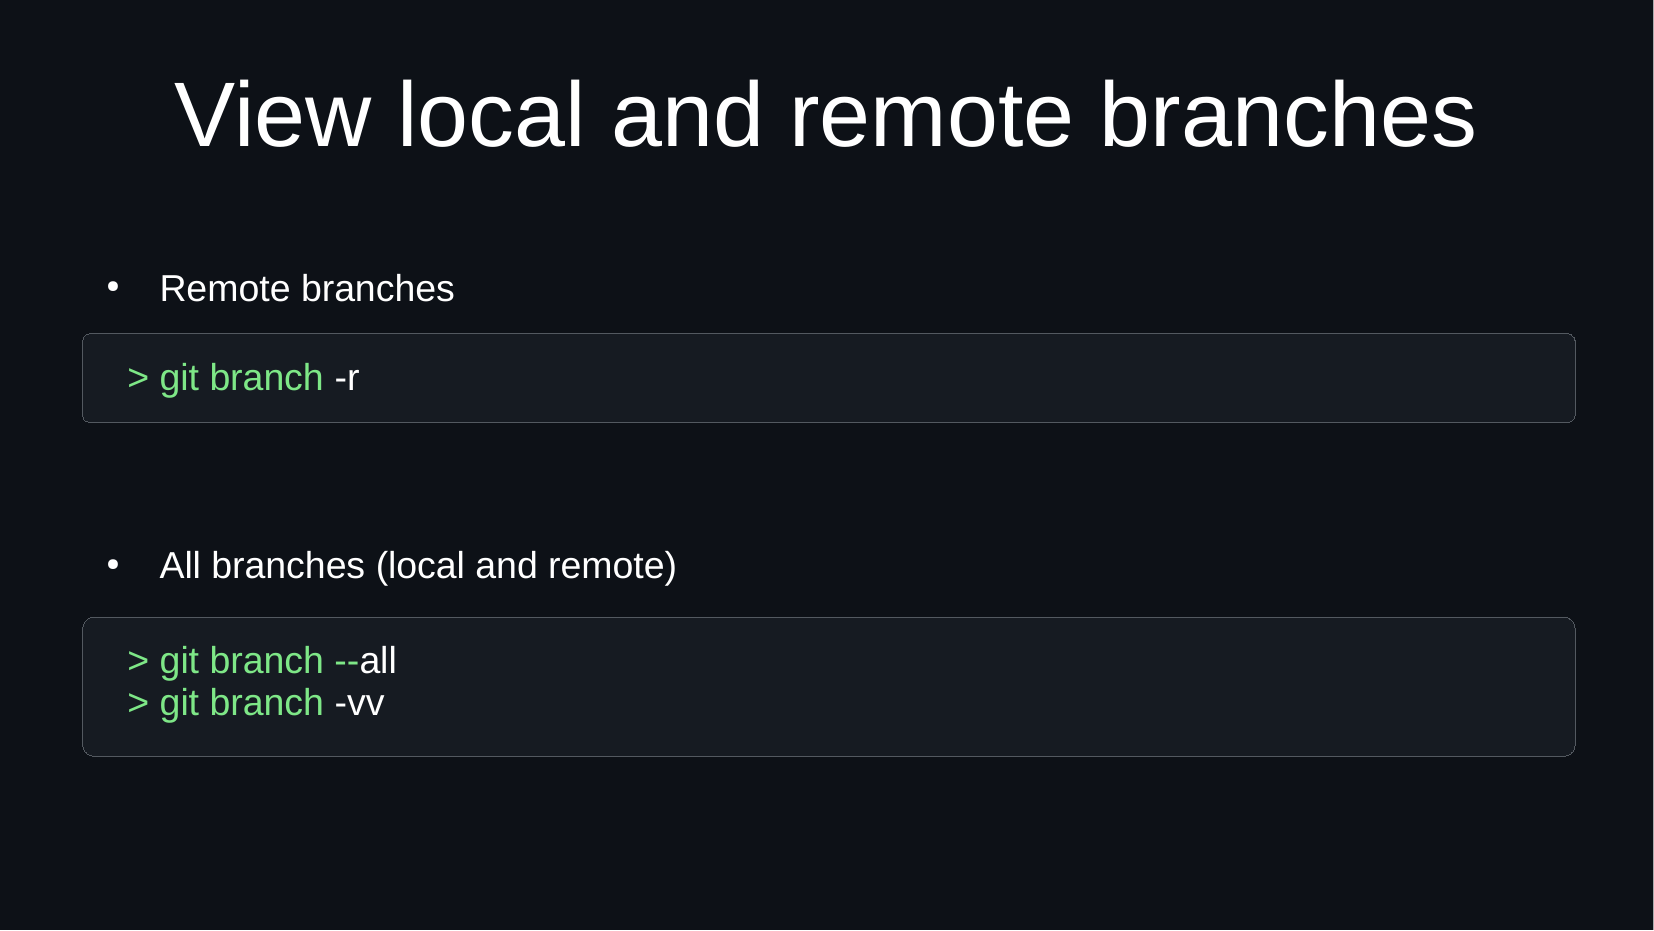

# View local and remote branches
Remote branches
> git branch -r
All branches (local and remote)
> git branch --all
> git branch -vv